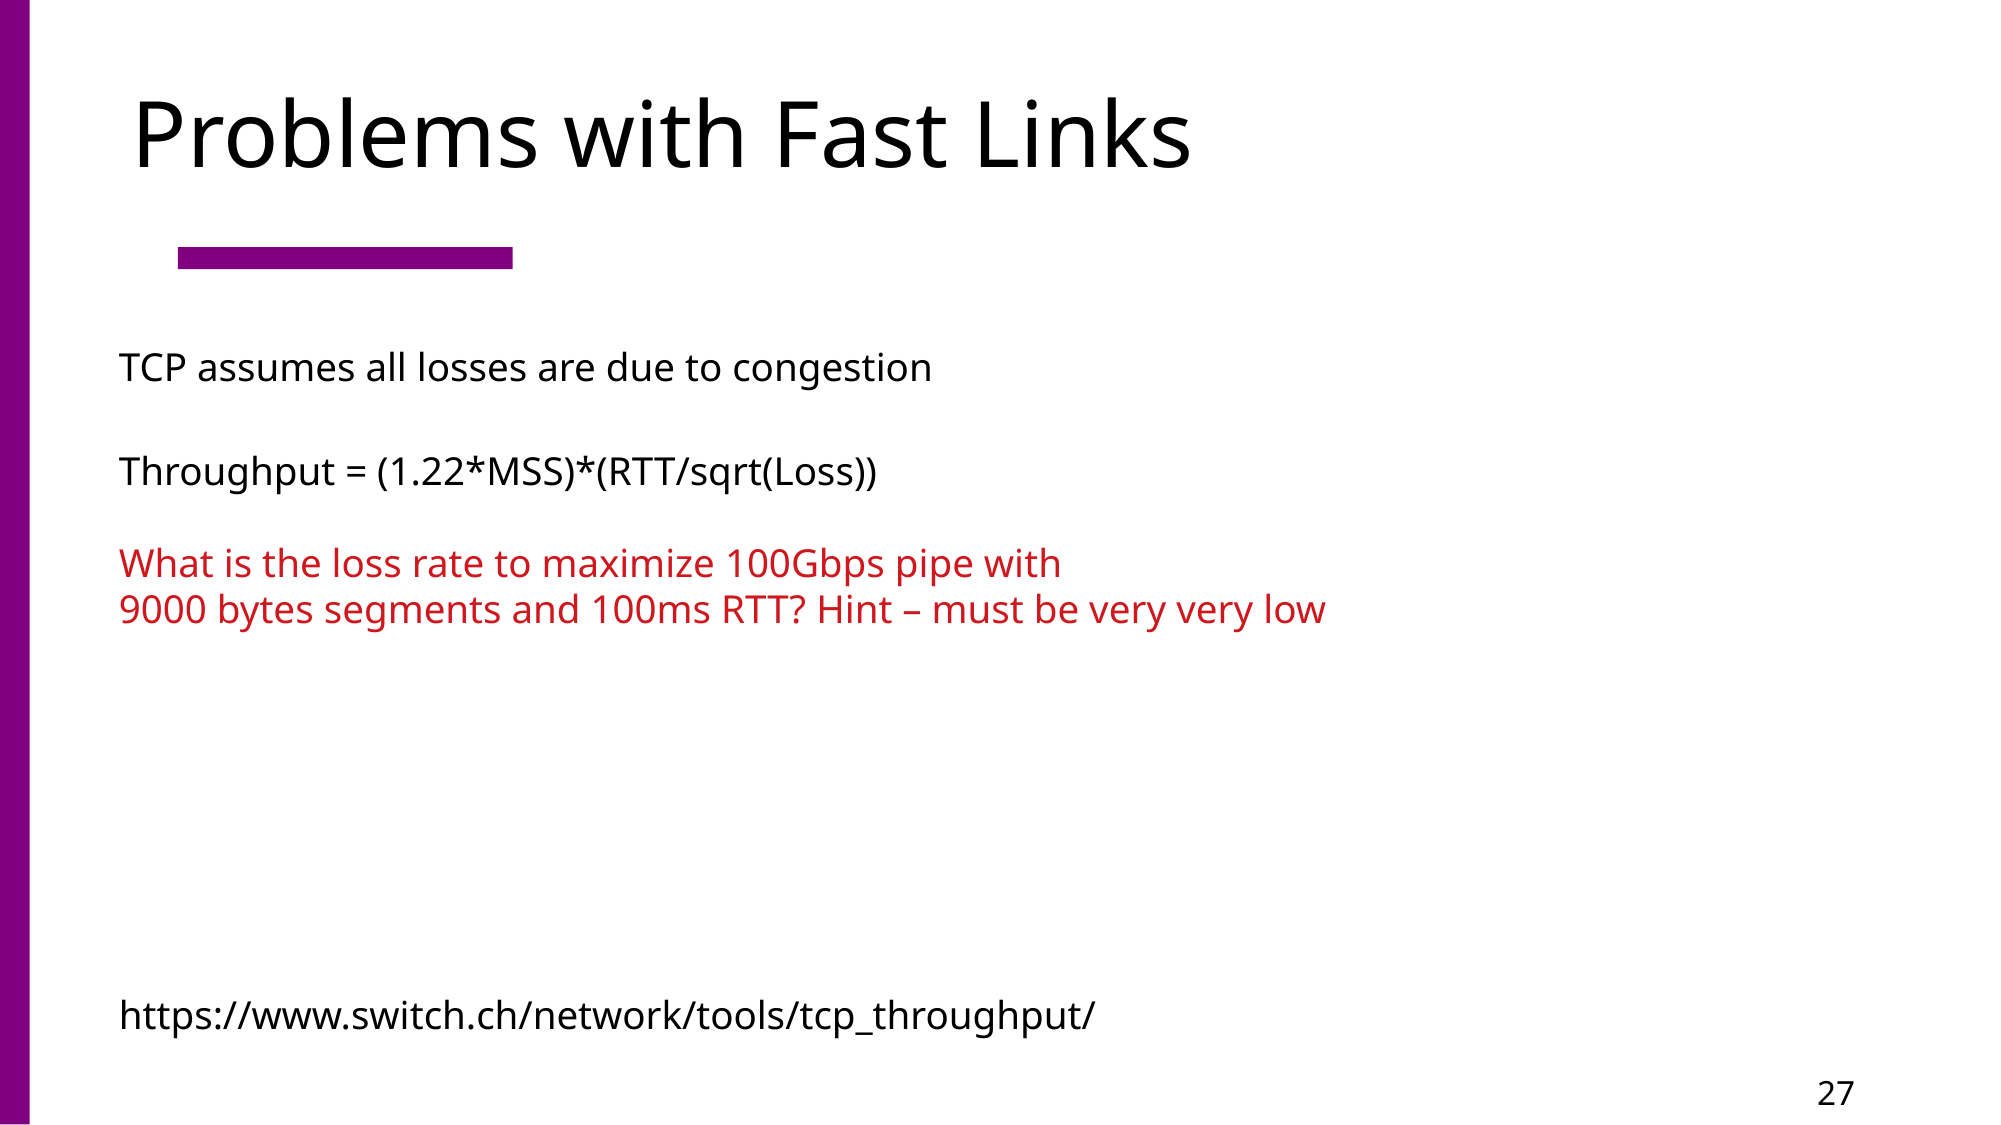

# Problems with Fast Links
TCP assumes all losses are due to congestion
Throughput = (1.22*MSS)*(RTT/sqrt(Loss))
What is the loss rate to maximize 100Gbps pipe with
9000 bytes segments and 100ms RTT? Hint – must be very very low
https://www.switch.ch/network/tools/tcp_throughput/